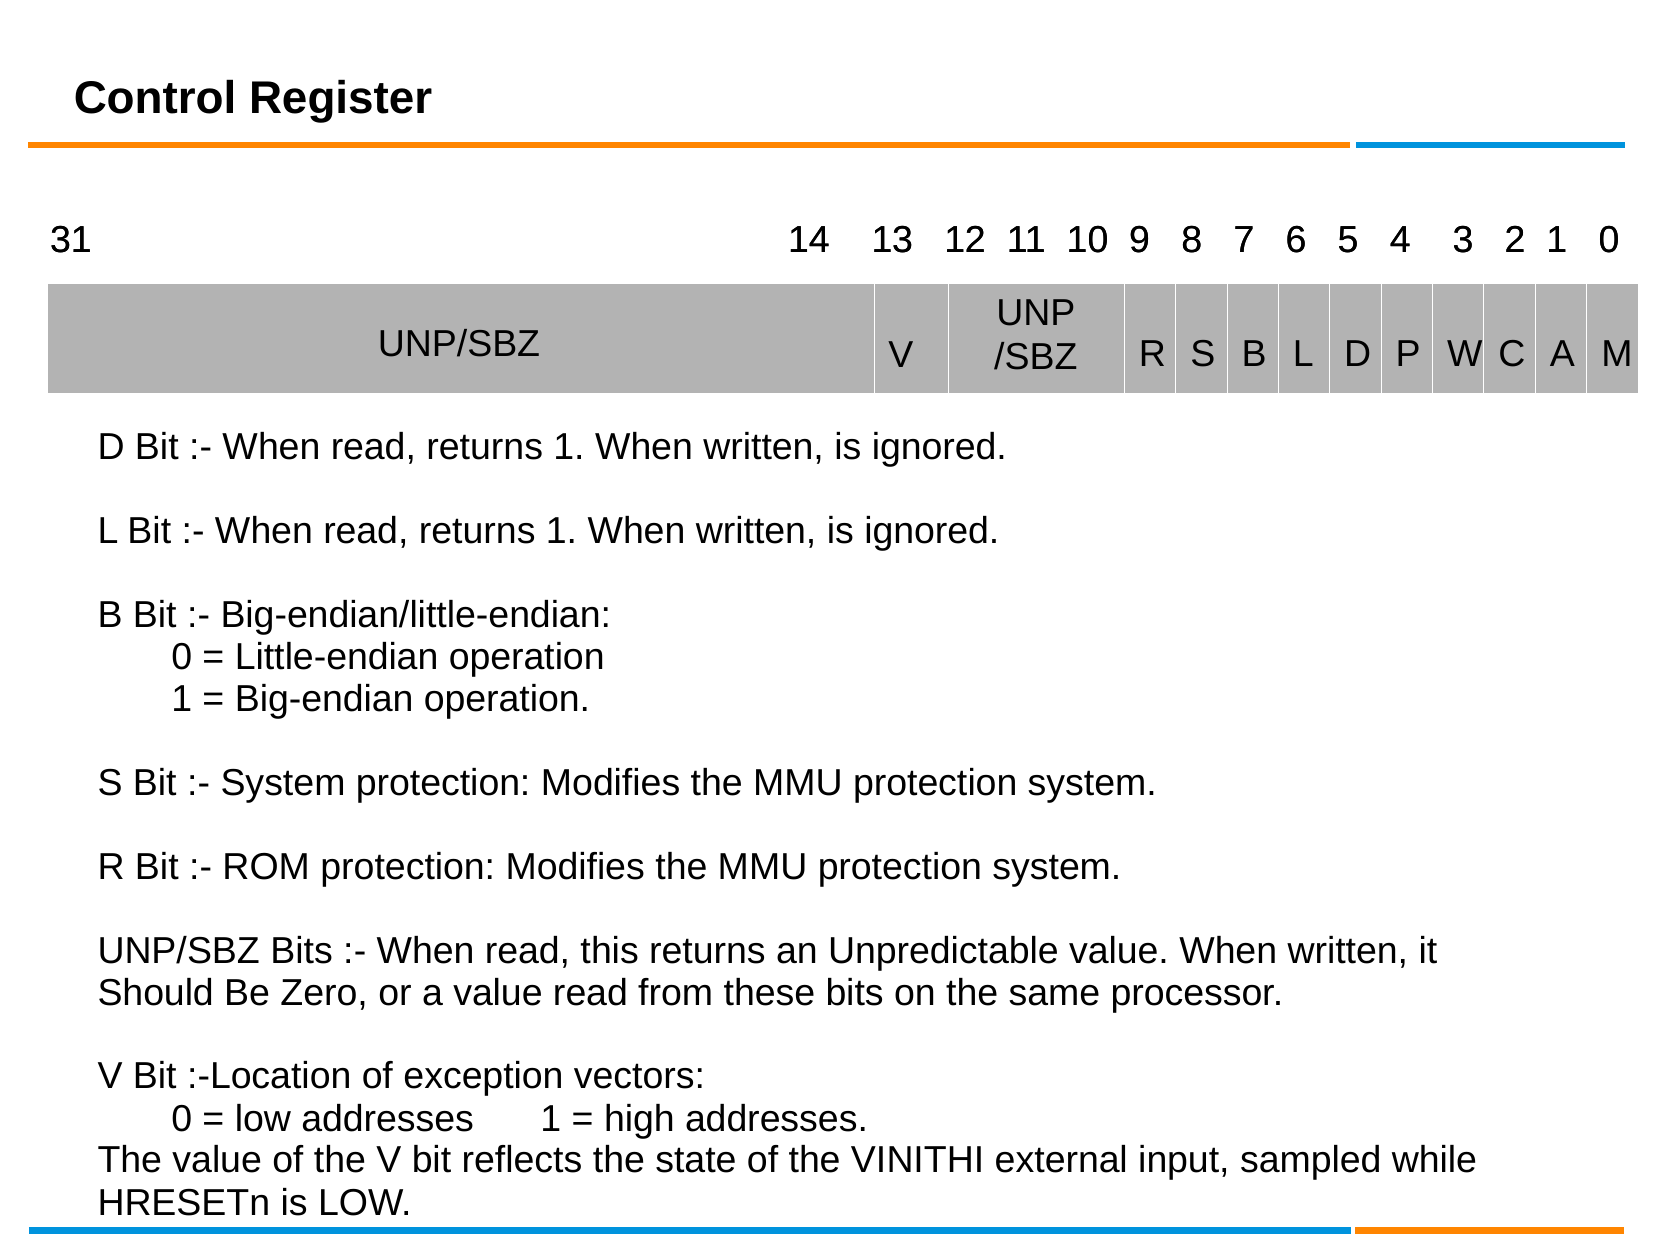

Control Register
31
14 13 12 11 10 9 8 7 6 5 4 3 2 1 0
31
14 13 12 11 10 9 8 7 6 5 4 3 2 1 0
R
S
B
L
D
P
W
C
A
M
UNP/SBZ
V
UNP
RSBL
DPWCAM
V
UNP
UNP/SBZ
/SBZ
/SBZ
D Bit :- When read, returns 1. When written, is ignored.
L Bit :- When read, returns 1. When written, is ignored.
B Bit :- Big-endian/little-endian:
	0 = Little-endian operation
	1 = Big-endian operation.
S Bit :- System protection: Modifies the MMU protection system.
R Bit :- ROM protection: Modifies the MMU protection system.
UNP/SBZ Bits :- When read, this returns an Unpredictable value. When written, it
Should Be Zero, or a value read from these bits on the same processor.
V Bit :-Location of exception vectors:
	0 = low addresses	1 = high addresses.
The value of the V bit reflects the state of the VINITHI external input, sampled while HRESETn is LOW.
28